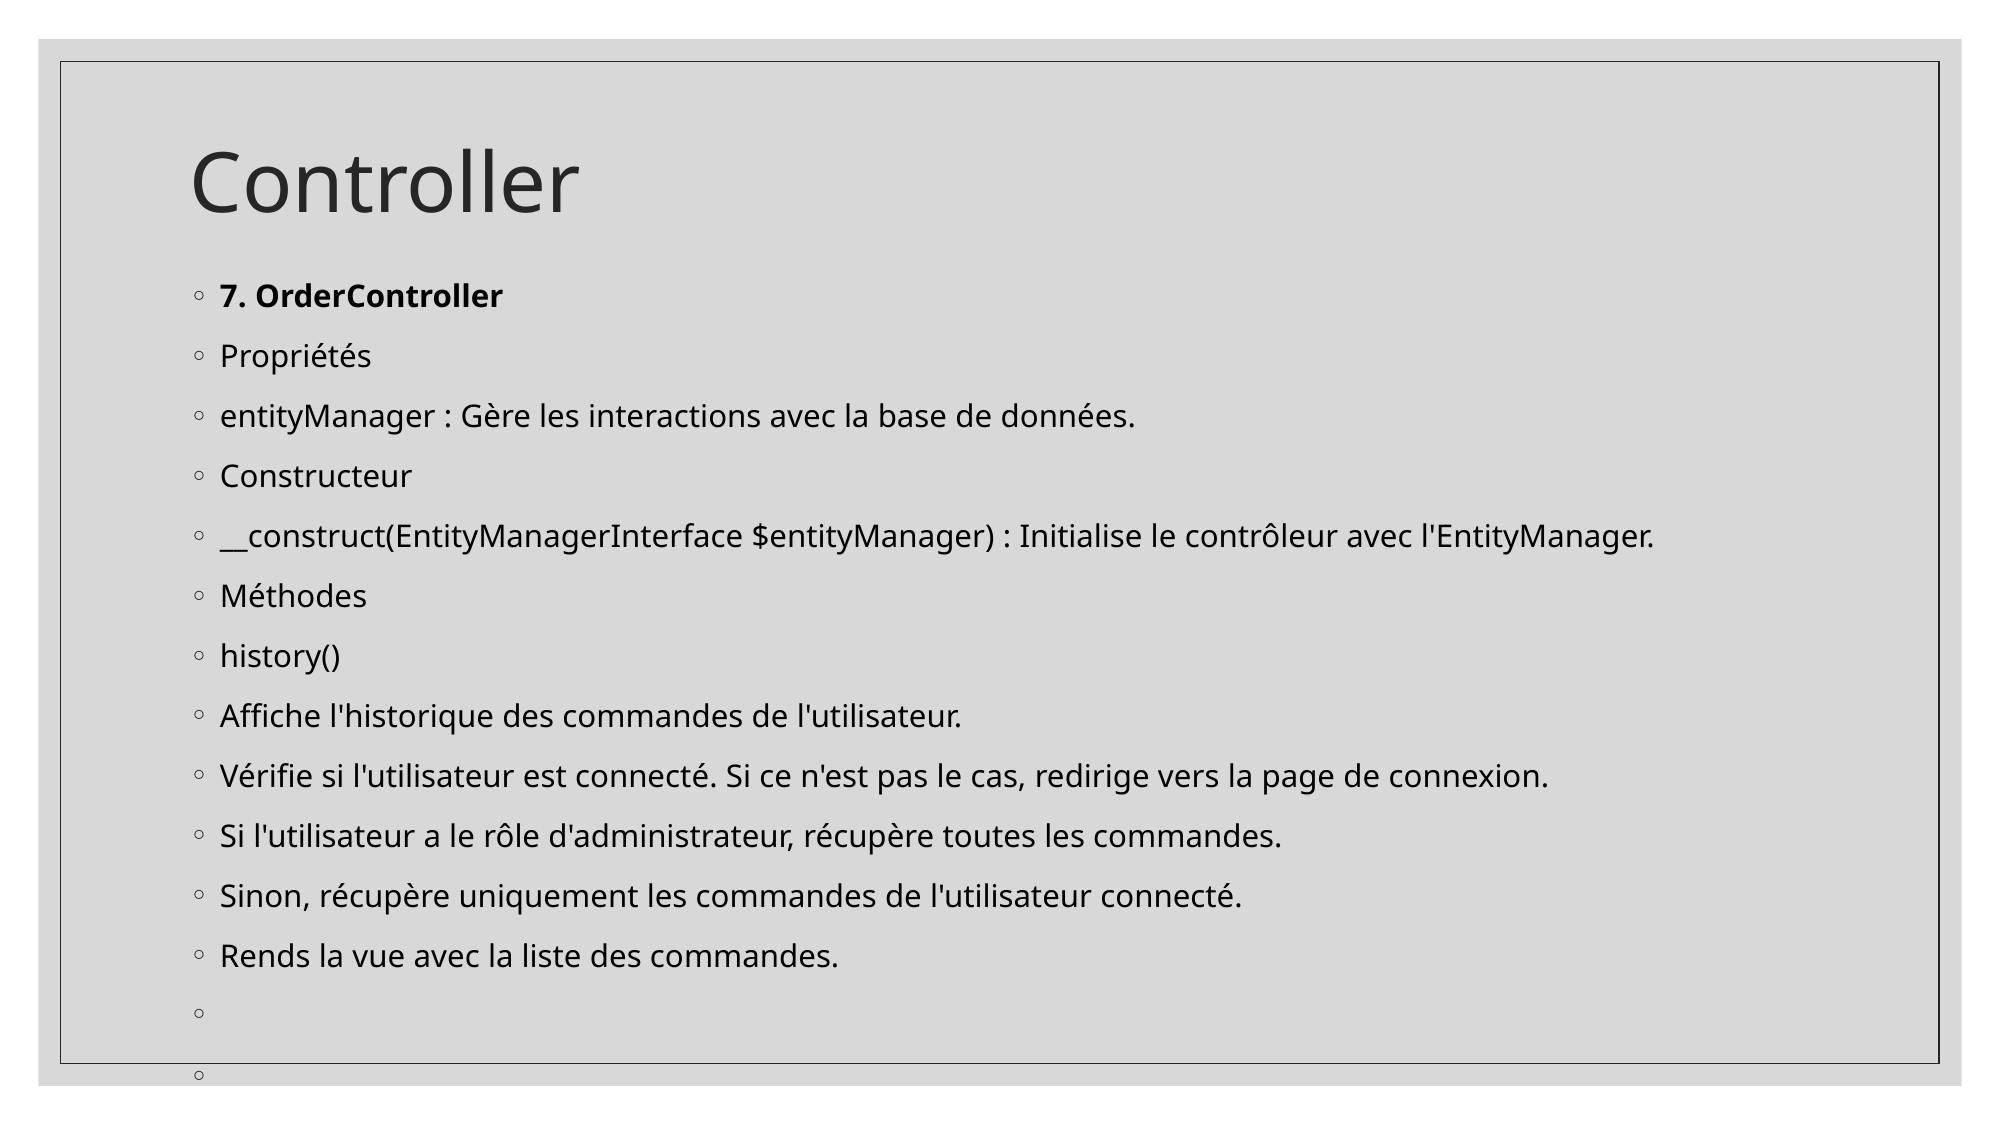

# Controller
7. OrderController
Propriétés
entityManager : Gère les interactions avec la base de données.
Constructeur
__construct(EntityManagerInterface $entityManager) : Initialise le contrôleur avec l'EntityManager.
Méthodes
history()
Affiche l'historique des commandes de l'utilisateur.
Vérifie si l'utilisateur est connecté. Si ce n'est pas le cas, redirige vers la page de connexion.
Si l'utilisateur a le rôle d'administrateur, récupère toutes les commandes.
Sinon, récupère uniquement les commandes de l'utilisateur connecté.
Rends la vue avec la liste des commandes.